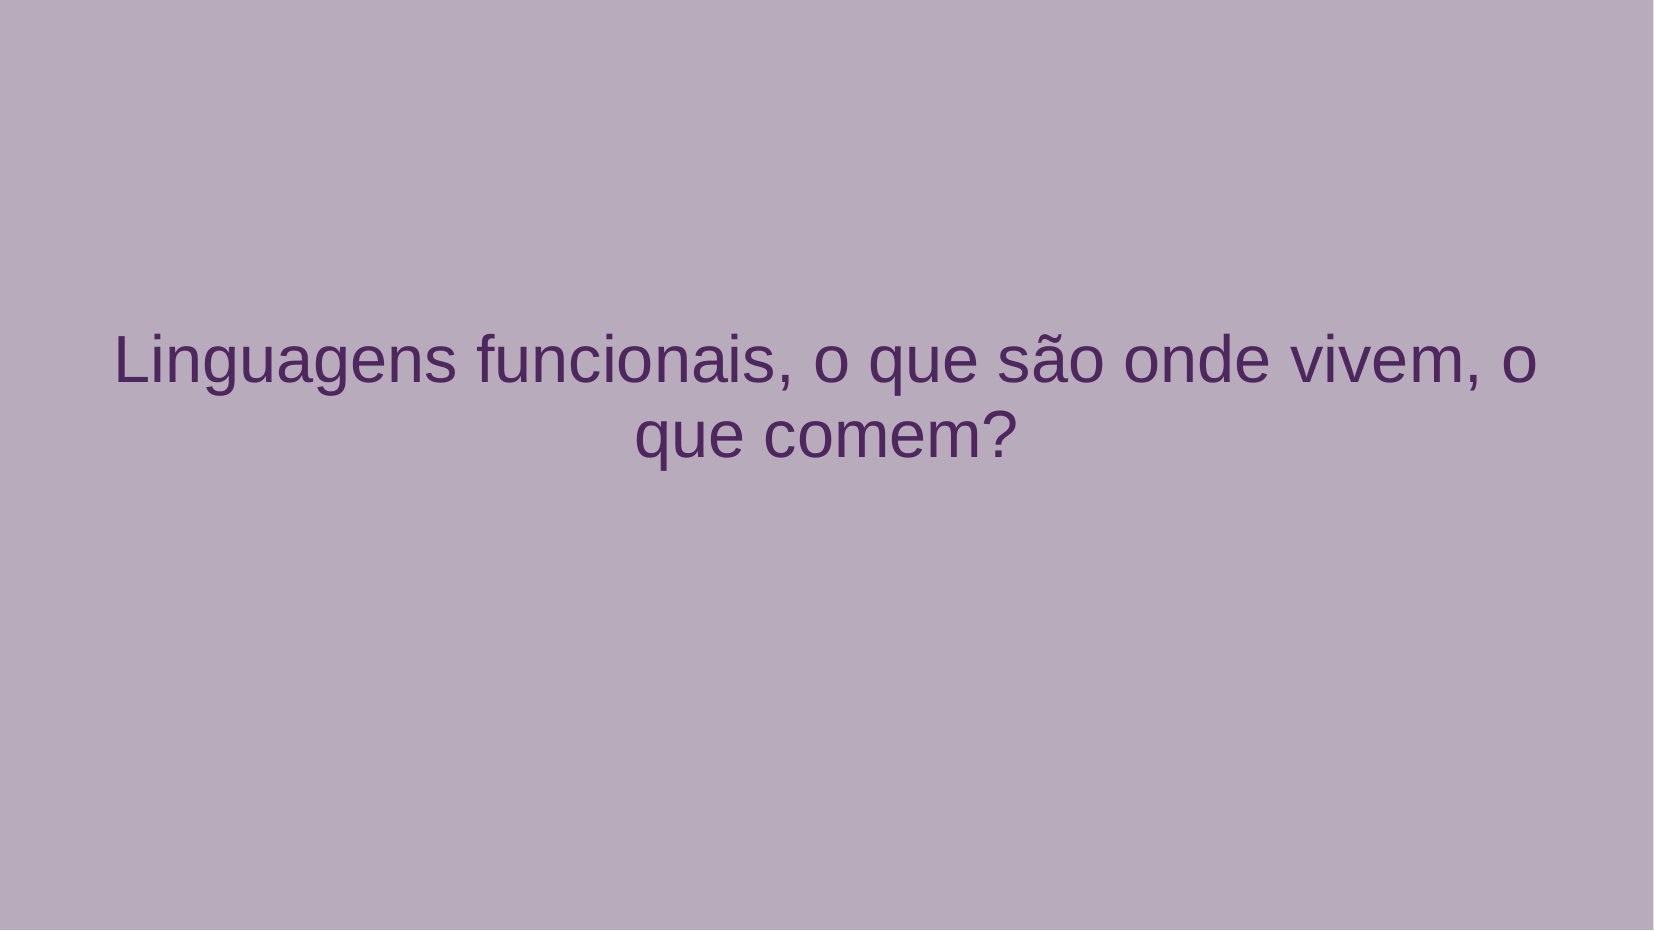

# Linguagens funcionais, o que são onde vivem, o que comem?